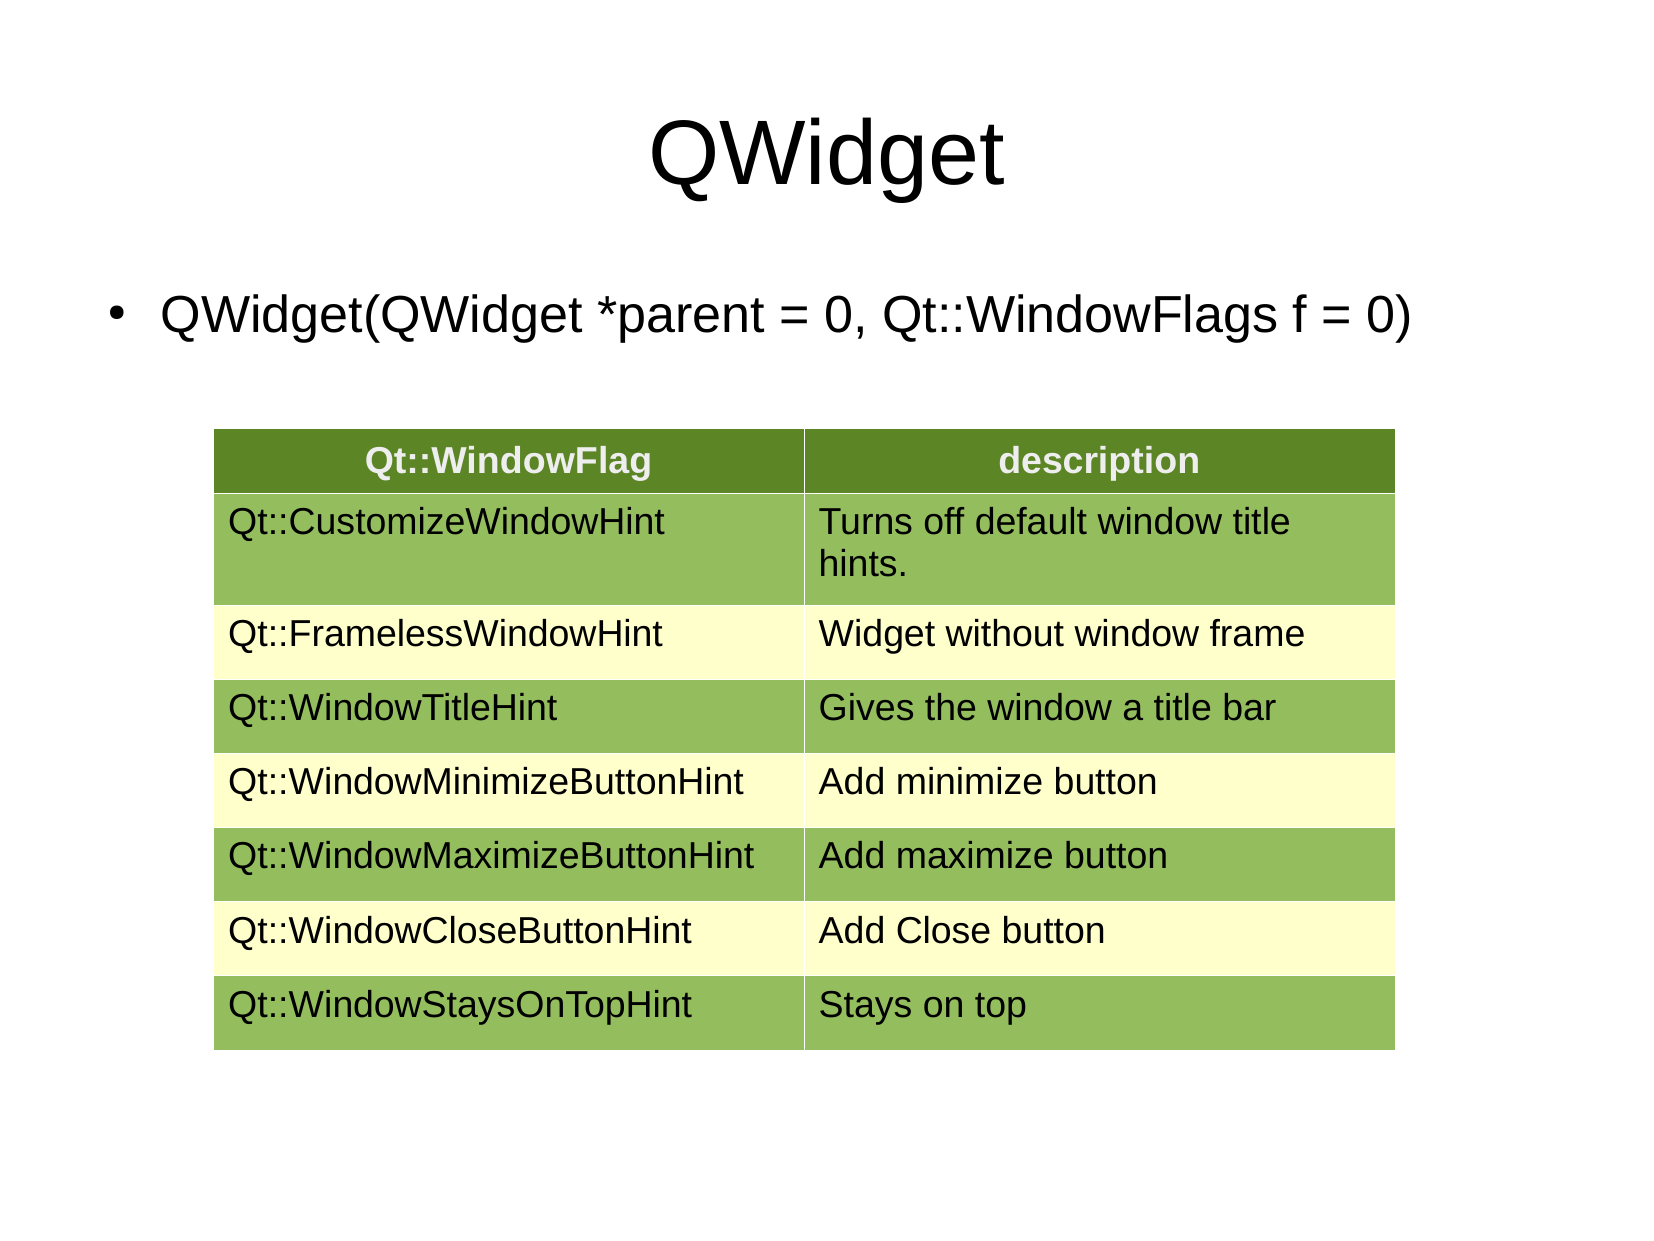

# QWidget
QWidget(QWidget *parent = 0, Qt::WindowFlags f = 0)
| Qt::WindowFlag | description |
| --- | --- |
| Qt::CustomizeWindowHint | Turns off default window title hints. |
| Qt::FramelessWindowHint | Widget without window frame |
| Qt::WindowTitleHint | Gives the window a title bar |
| Qt::WindowMinimizeButtonHint | Add minimize button |
| Qt::WindowMaximizeButtonHint | Add maximize button |
| Qt::WindowCloseButtonHint | Add Close button |
| Qt::WindowStaysOnTopHint | Stays on top |